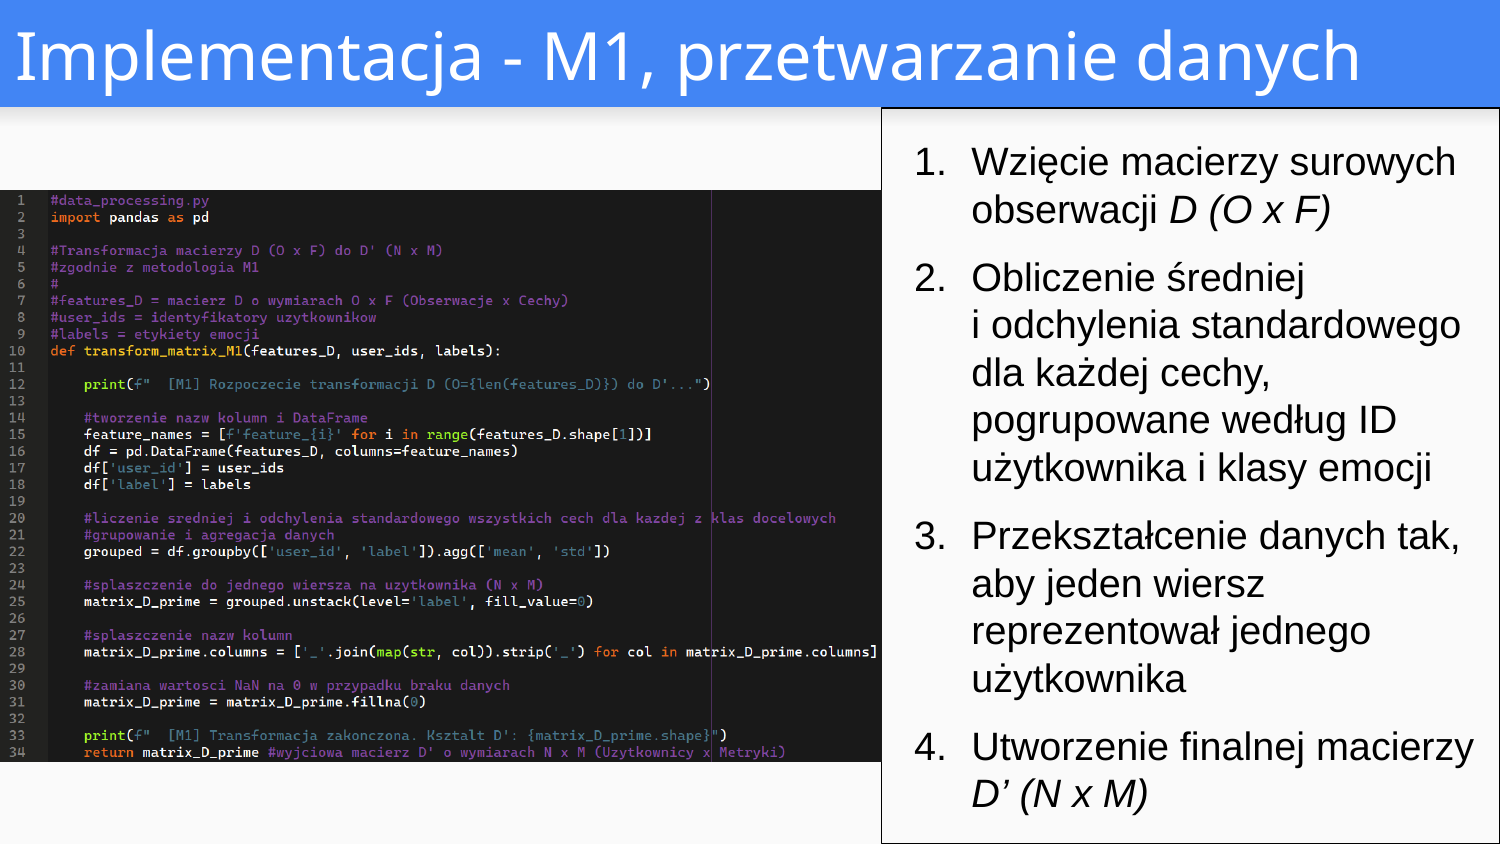

# Implementacja - M1, przetwarzanie danych
Wzięcie macierzy surowych obserwacji D (O x F)
Obliczenie średniej i odchylenia standardowego dla każdej cechy, pogrupowane według ID użytkownika i klasy emocji
Przekształcenie danych tak, aby jeden wiersz reprezentował jednego użytkownika
Utworzenie finalnej macierzy D’ (N x M)